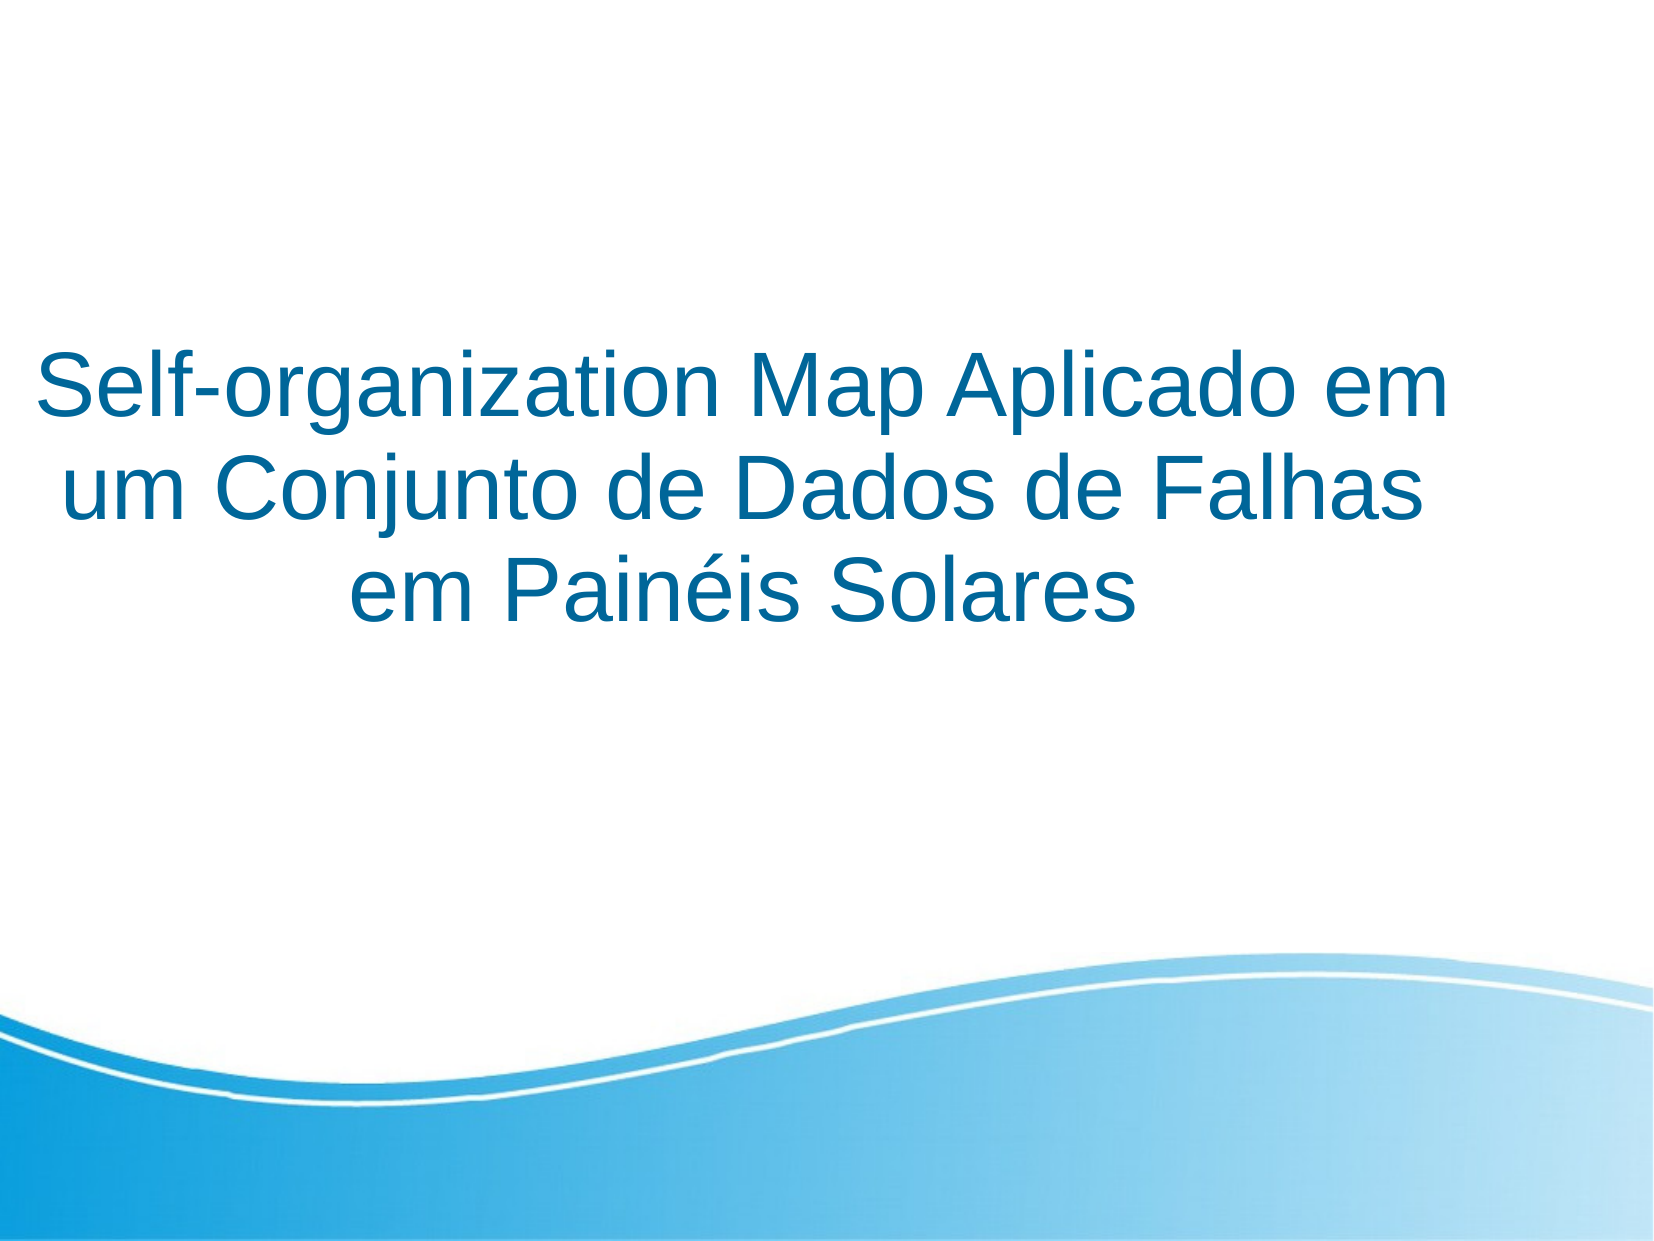

# Self-organization Map Aplicado em um Conjunto de Dados de Falhas em Painéis Solares